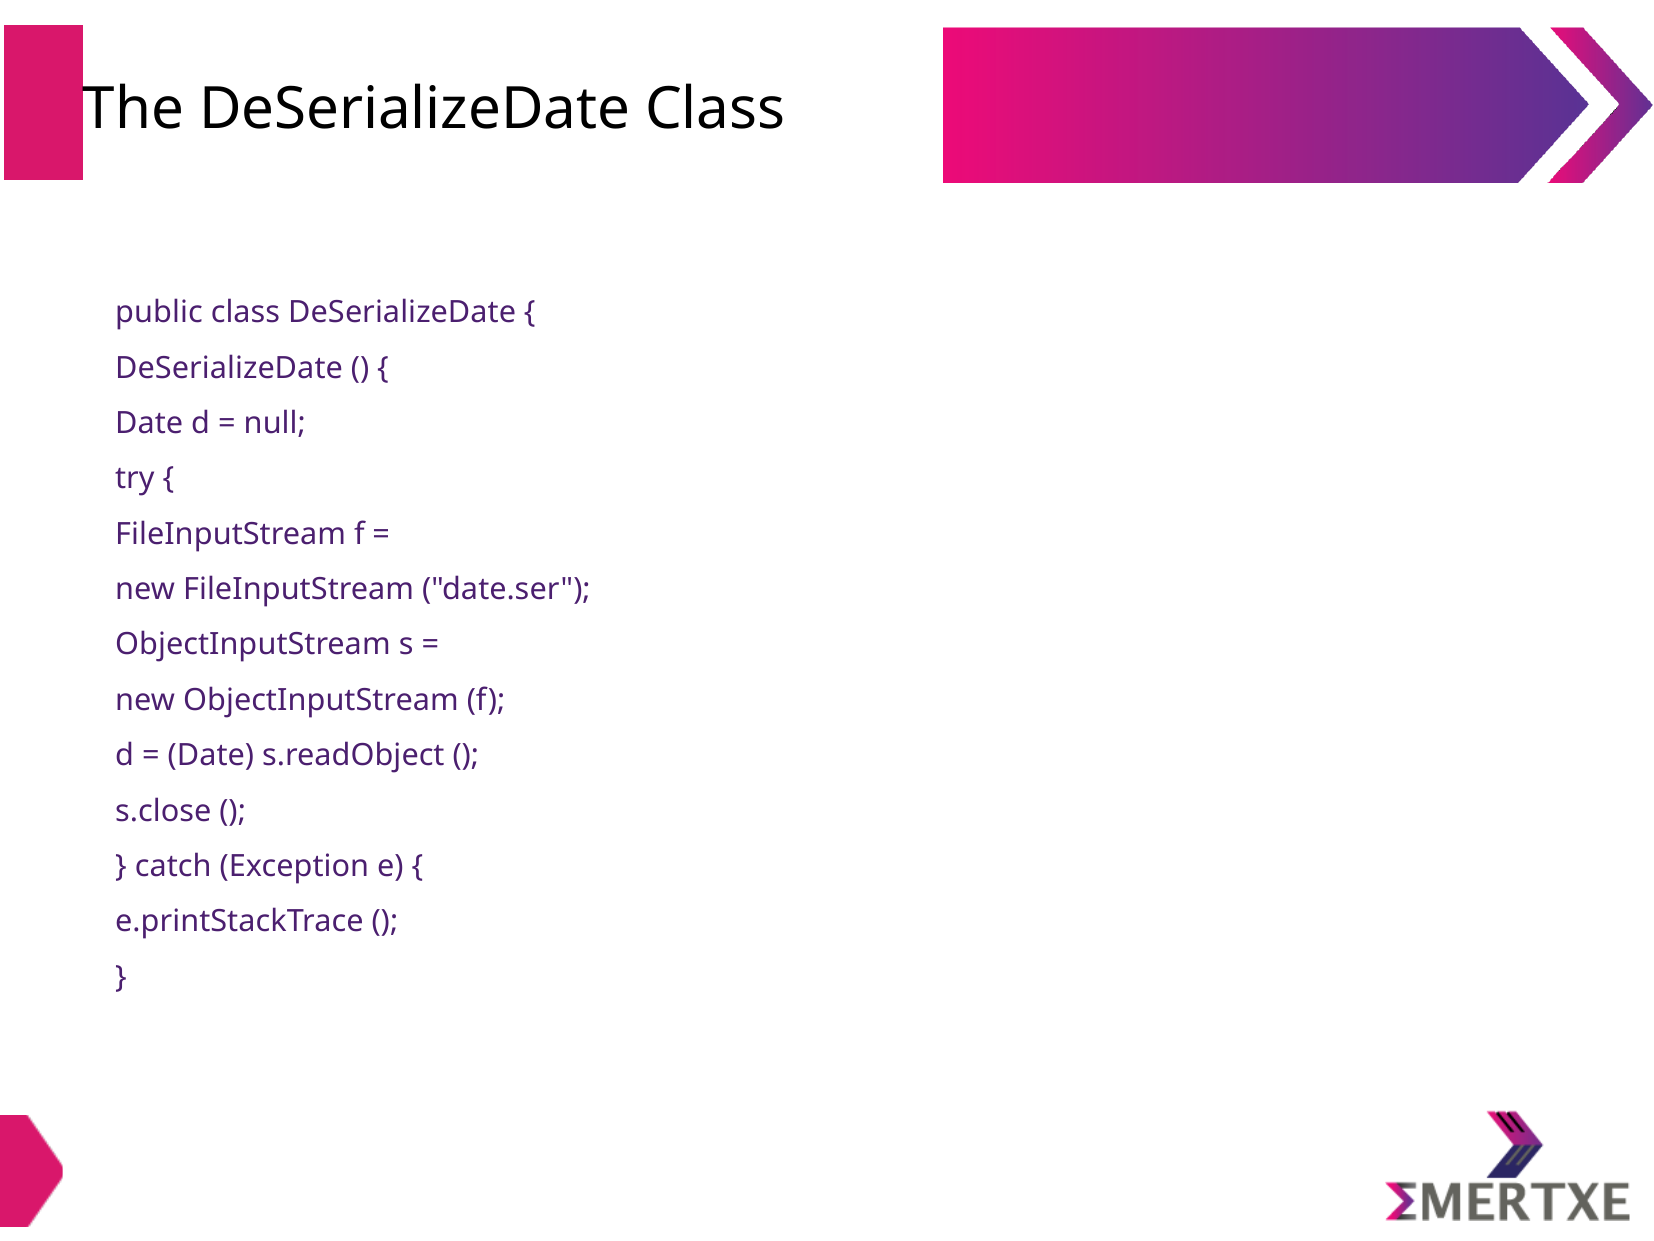

# The DeSerializeDate Class
public class DeSerializeDate {
DeSerializeDate () {
Date d = null;
try {
FileInputStream f =
new FileInputStream ("date.ser");
ObjectInputStream s =
new ObjectInputStream (f);
d = (Date) s.readObject ();
s.close ();
} catch (Exception e) {
e.printStackTrace ();
}